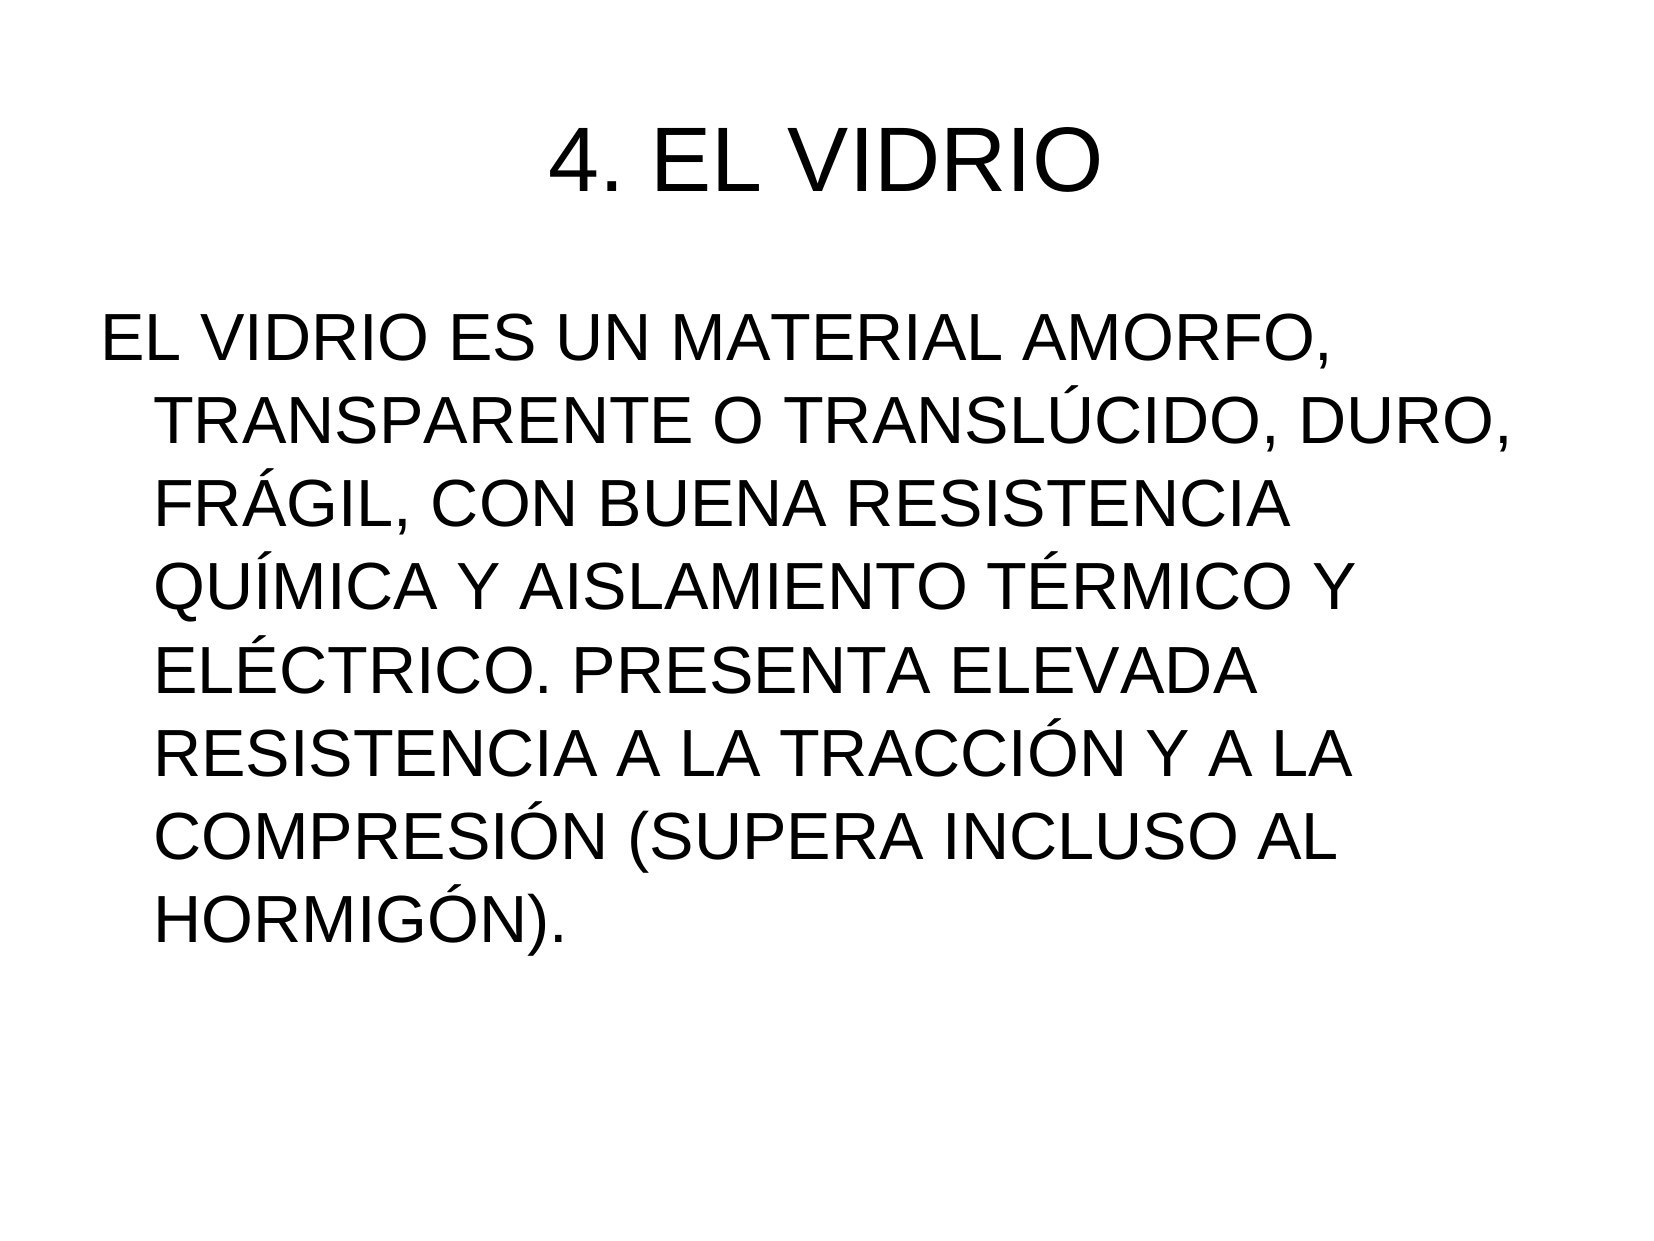

# 4. EL VIDRIO
EL VIDRIO ES UN MATERIAL AMORFO, TRANSPARENTE O TRANSLÚCIDO, DURO, FRÁGIL, CON BUENA RESISTENCIA QUÍMICA Y AISLAMIENTO TÉRMICO Y ELÉCTRICO. PRESENTA ELEVADA RESISTENCIA A LA TRACCIÓN Y A LA COMPRESIÓN (SUPERA INCLUSO AL HORMIGÓN).